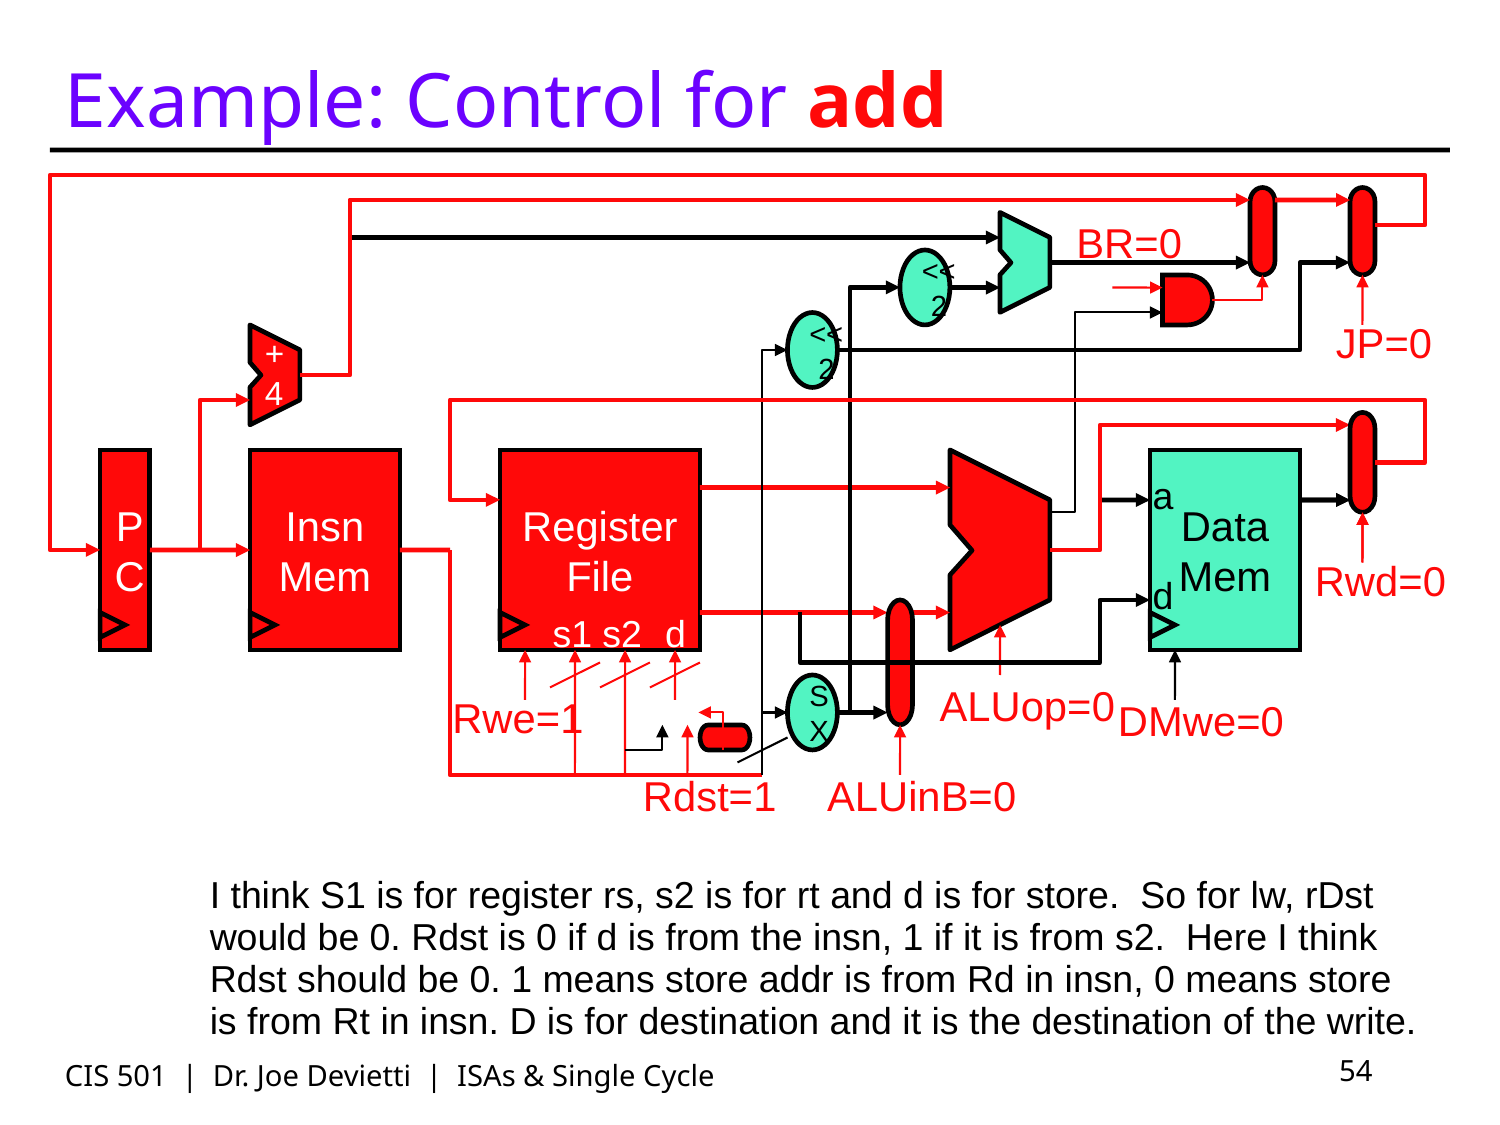

Example: Control for add
BR=0
<<
2
JP=0
<<
2
+
4
P
C
Insn
Mem
Register
File
Data
Mem
a
Rwd=0
d
s1
s2
d
ALUop=0
S
X
Rwe=1
DMwe=0
Rdst=1
ALUinB=0
I think S1 is for register rs, s2 is for rt and d is for store. So for lw, rDst would be 0. Rdst is 0 if d is from the insn, 1 if it is from s2. Here I think Rdst should be 0. 1 means store addr is from Rd in insn, 0 means store is from Rt in insn. D is for destination and it is the destination of the write.
CIS 501 | Dr. Joe Devietti | ISAs & Single Cycle